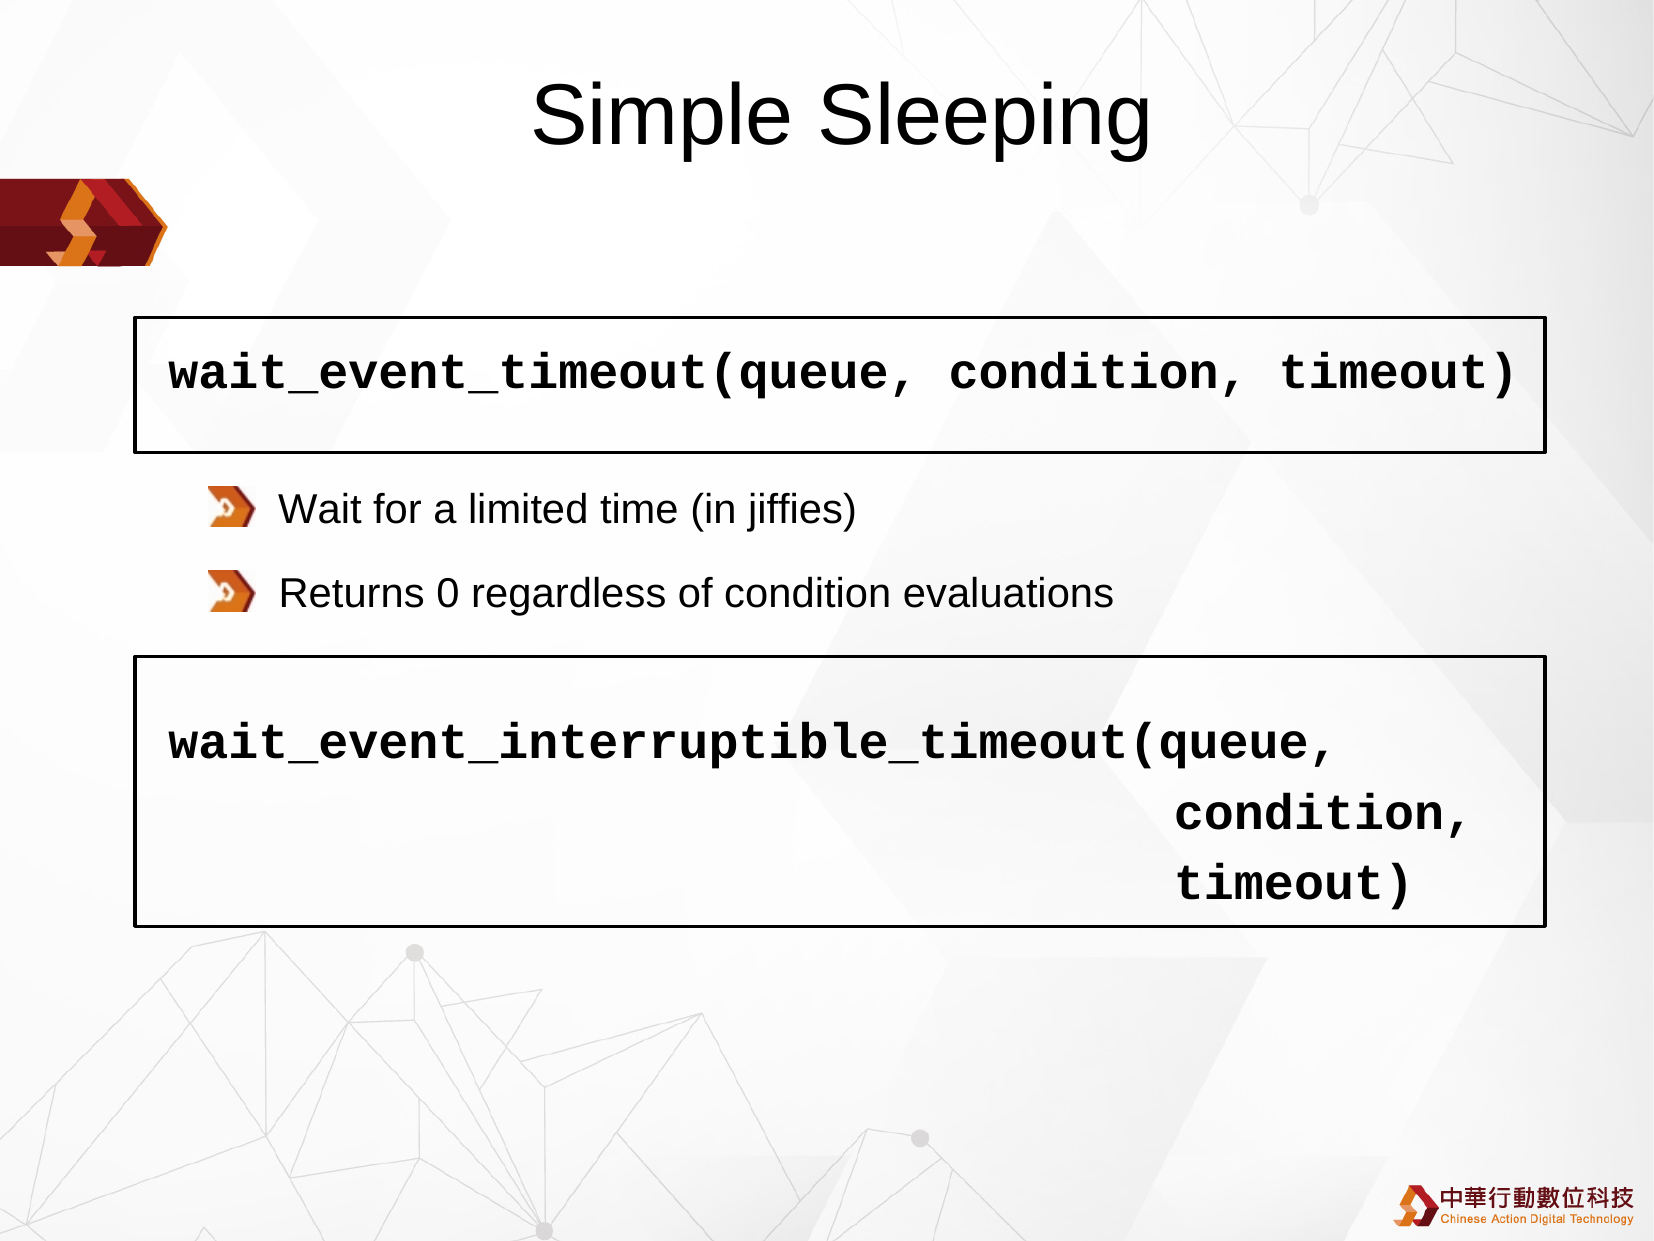

# Simple Sleeping
wait_event_timeout(queue, condition, timeout)
 Wait for a limited time (in jiffies)
 Returns 0 regardless of condition evaluations
wait_event_interruptible_timeout(queue,
 condition,
 timeout)